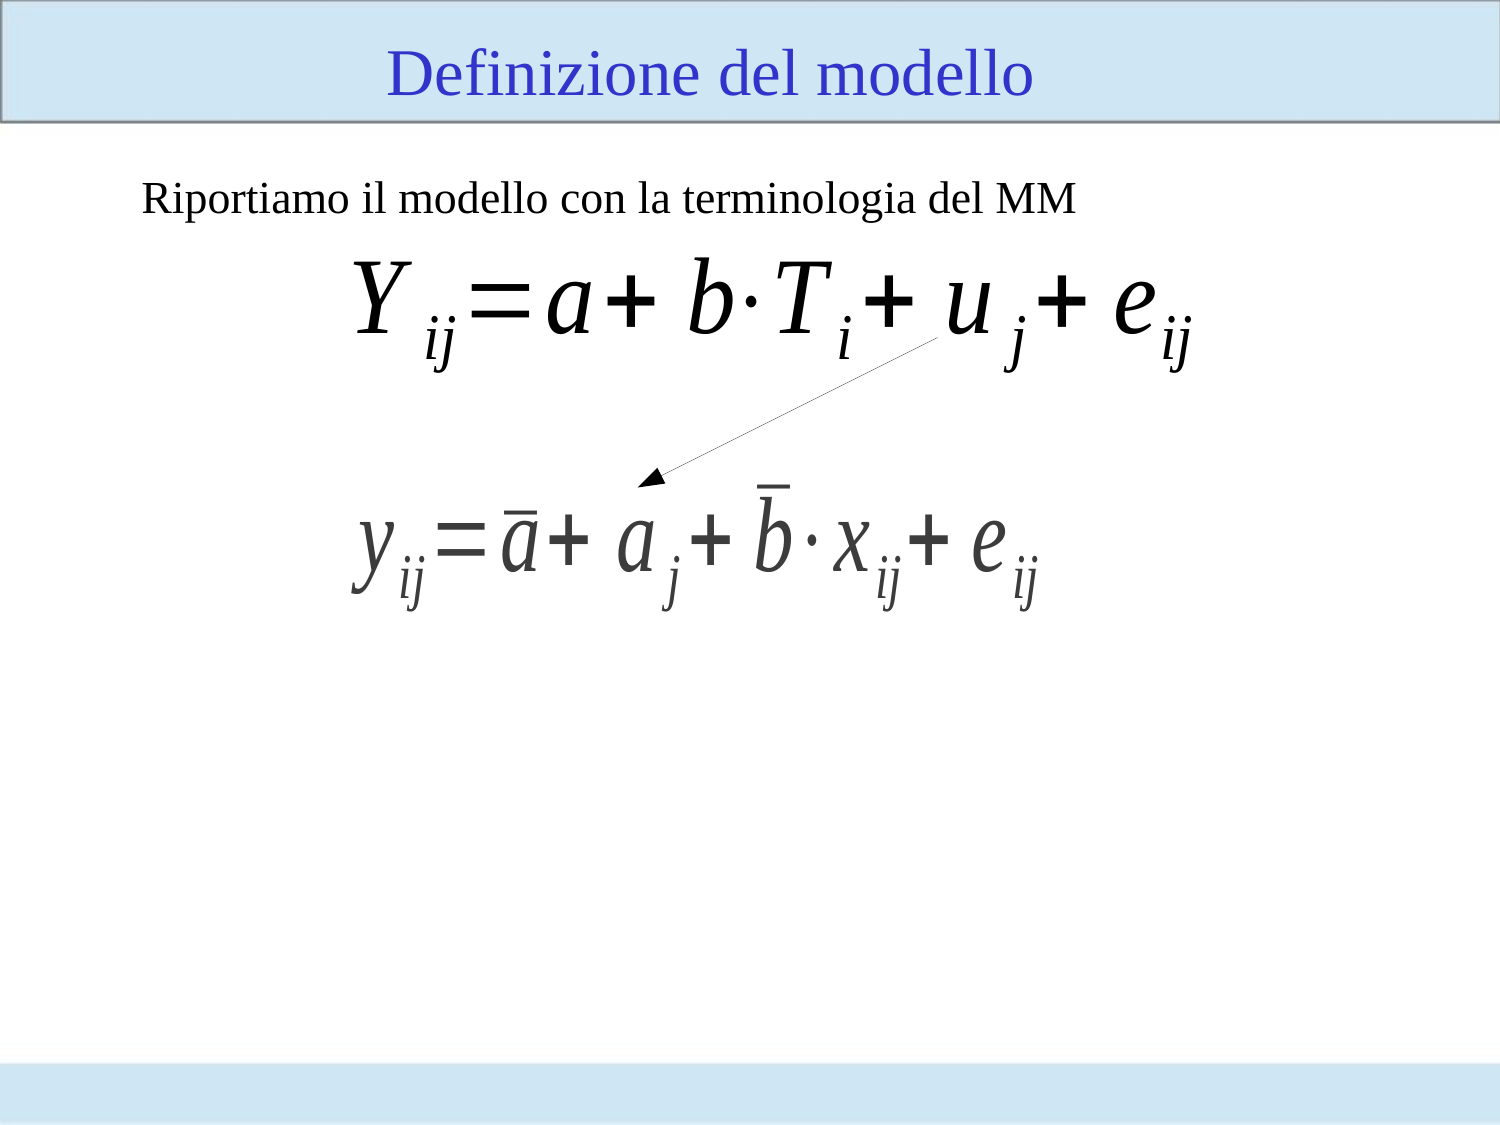

# Definizione del modello
Riportiamo il modello con la terminologia del MM